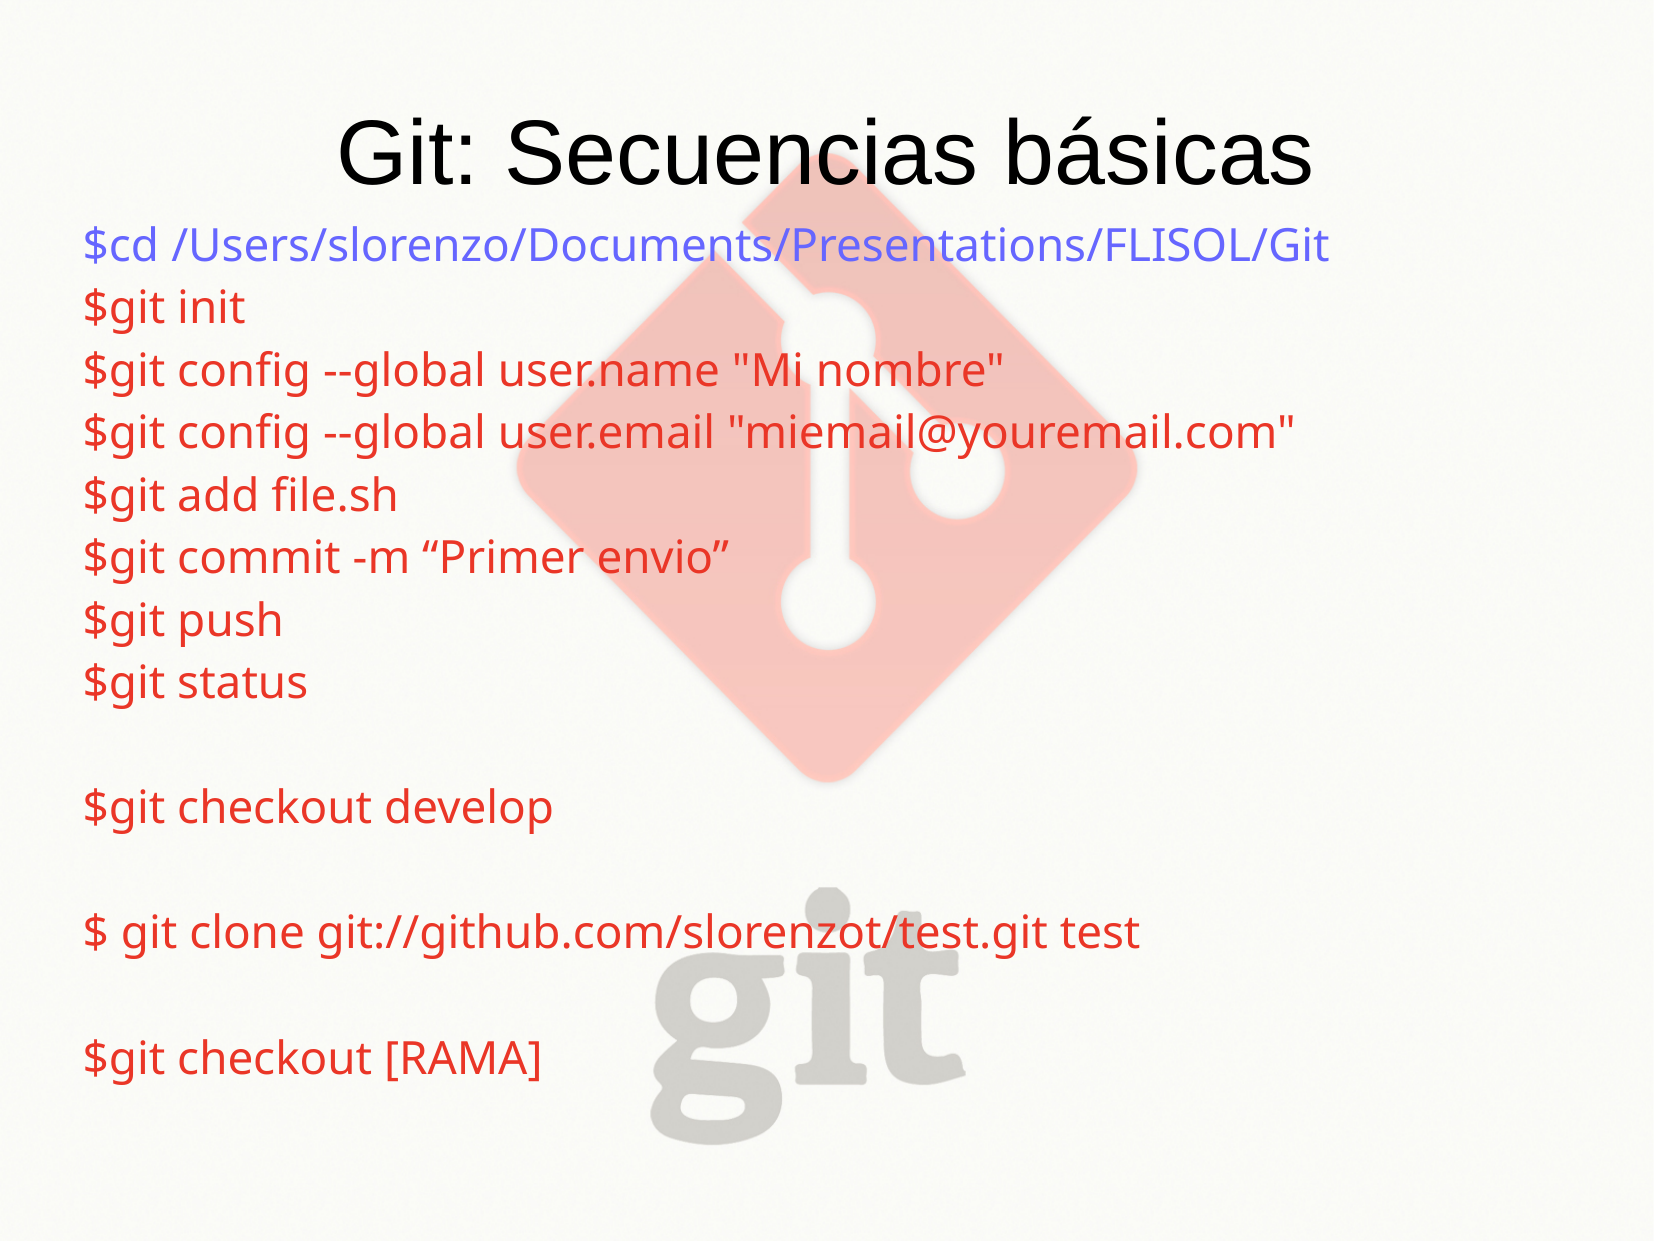

# Git: Secuencias básicas
$cd /Users/slorenzo/Documents/Presentations/FLISOL/Git
$git init
$git config --global user.name "Mi nombre"
$git config --global user.email "miemail@youremail.com"
$git add file.sh
$git commit -m “Primer envio”
$git push
$git status
$git checkout develop
$ git clone git://github.com/slorenzot/test.git test
$git checkout [RAMA]